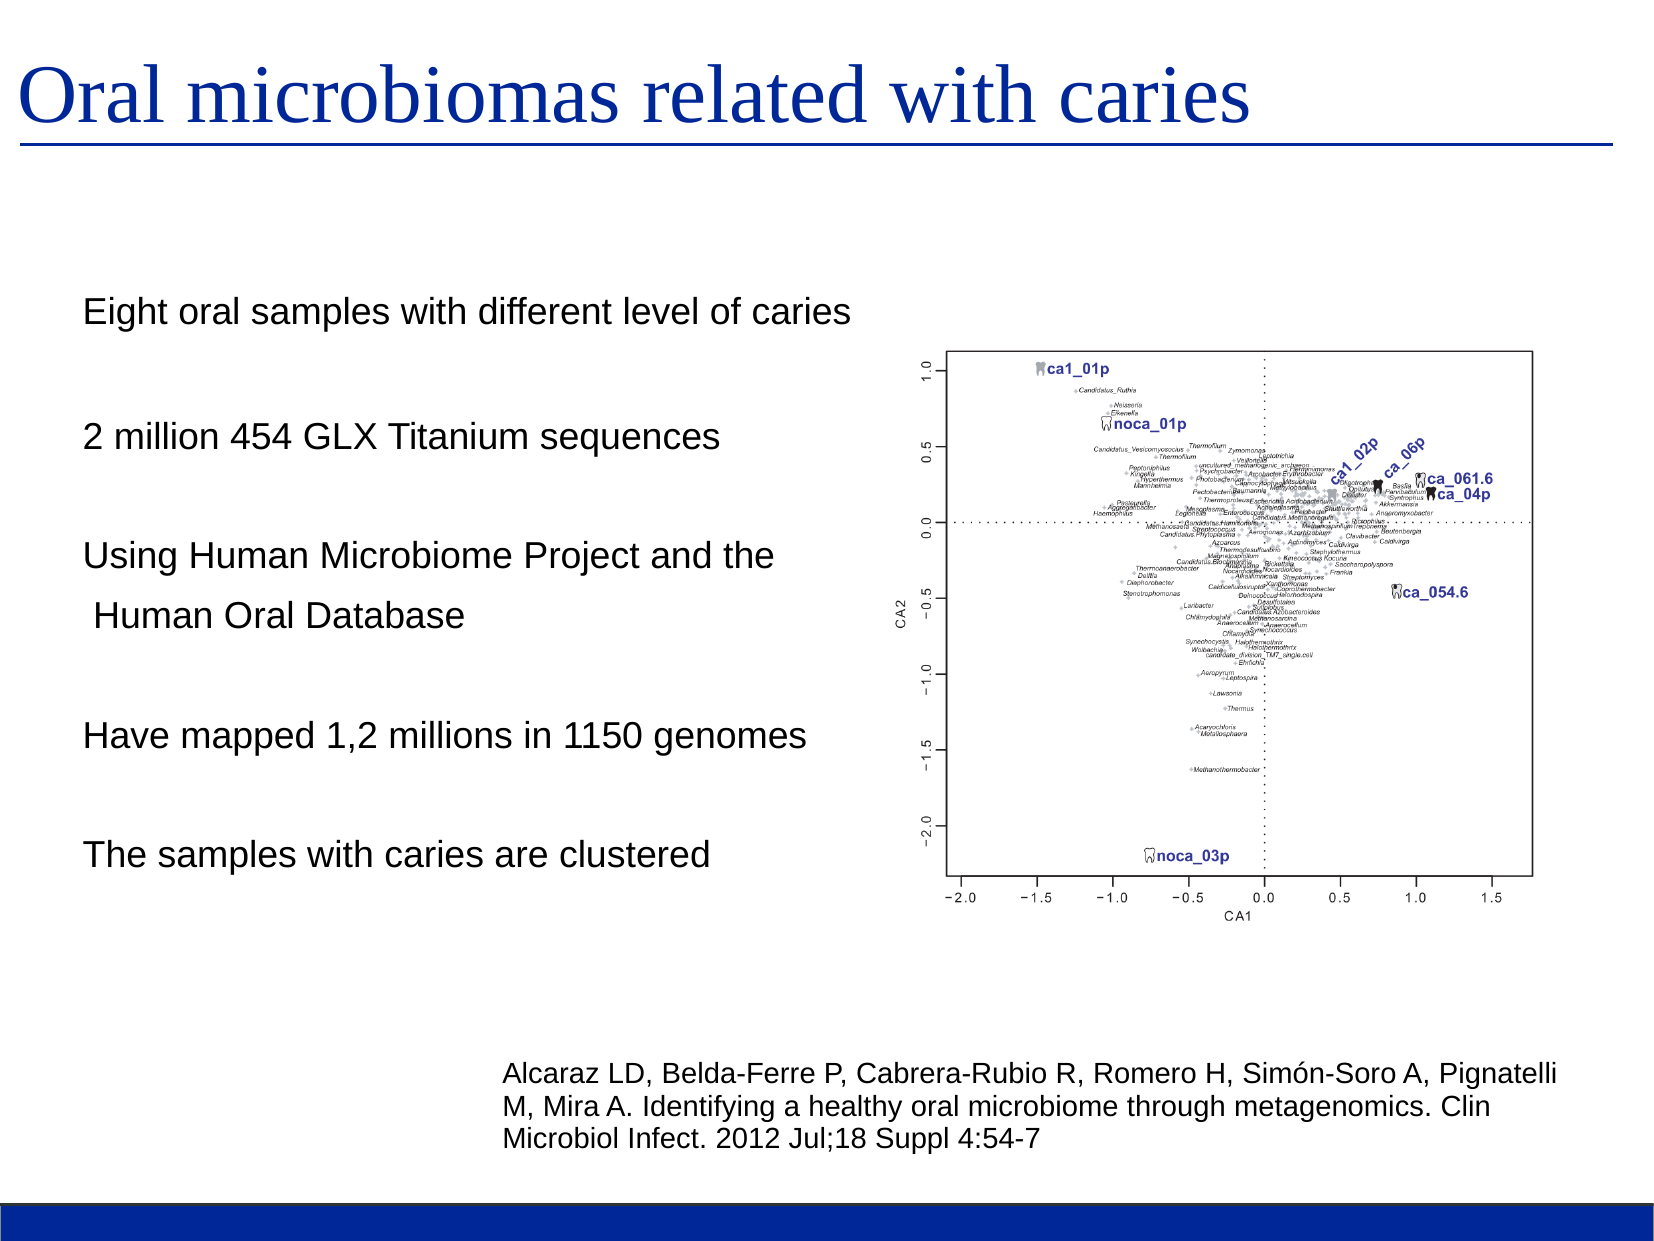

# Oral microbiomas related with caries
Eight oral samples with different level of caries
2 million 454 GLX Titanium sequences
Using Human Microbiome Project and the
 Human Oral Database
Have mapped 1,2 millions in 1150 genomes
The samples with caries are clustered
Alcaraz LD, Belda-Ferre P, Cabrera-Rubio R, Romero H, Simón-Soro A, Pignatelli
M, Mira A. Identifying a healthy oral microbiome through metagenomics. Clin
Microbiol Infect. 2012 Jul;18 Suppl 4:54-7